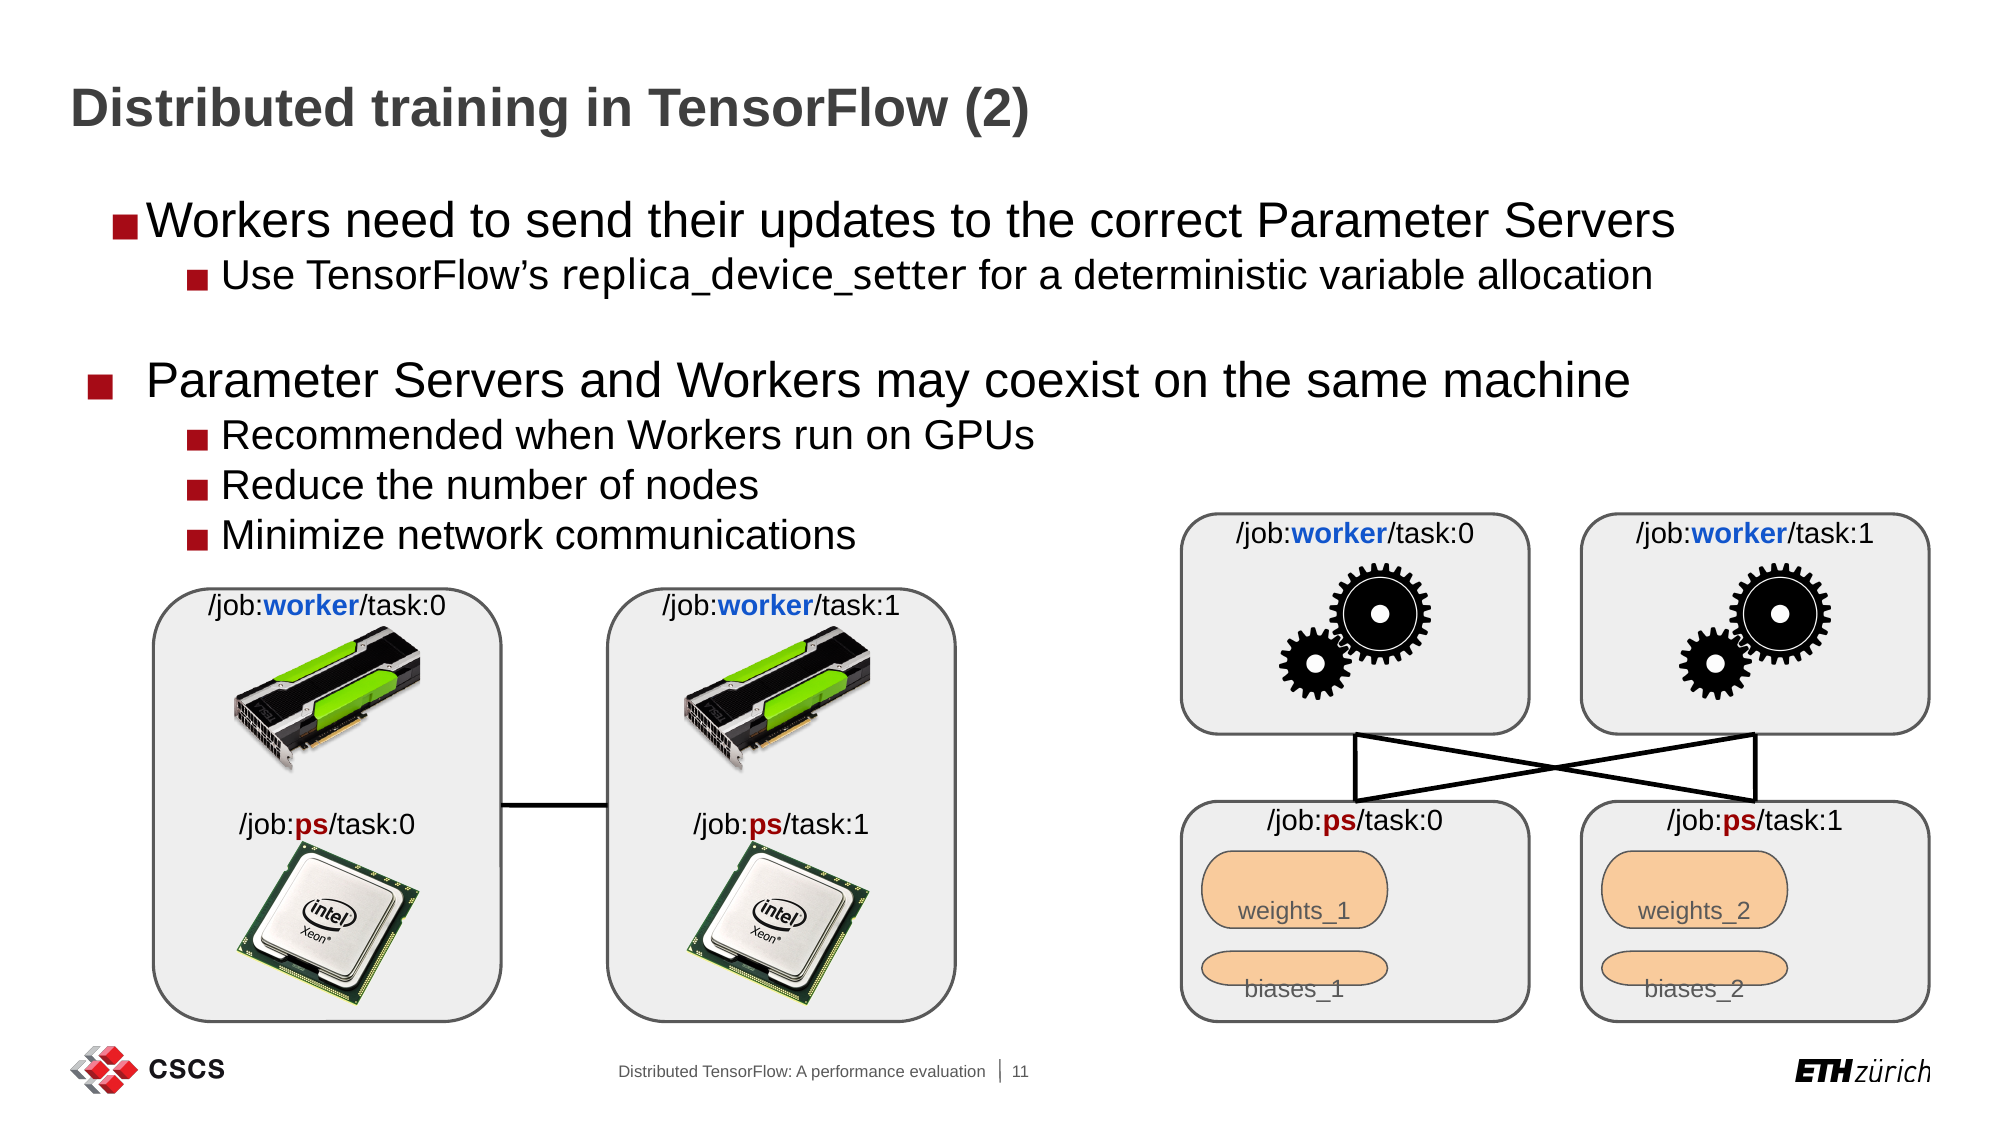

# Distributed training in TensorFlow (2)
Workers need to send their updates to the correct Parameter Servers
Use TensorFlow’s replica_device_setter for a deterministic variable allocation
Parameter Servers and Workers may coexist on the same machine
Recommended when Workers run on GPUs
Reduce the number of nodes
Minimize network communications
/job:worker/task:0
/job:worker/task:1
/job:worker/task:0
/job:worker/task:1
/job:ps/task:0
/job:ps/task:1
/job:ps/task:0
/job:ps/task:1
weights_1
weights_2
biases_1
biases_2
Distributed TensorFlow: A performance evaluation